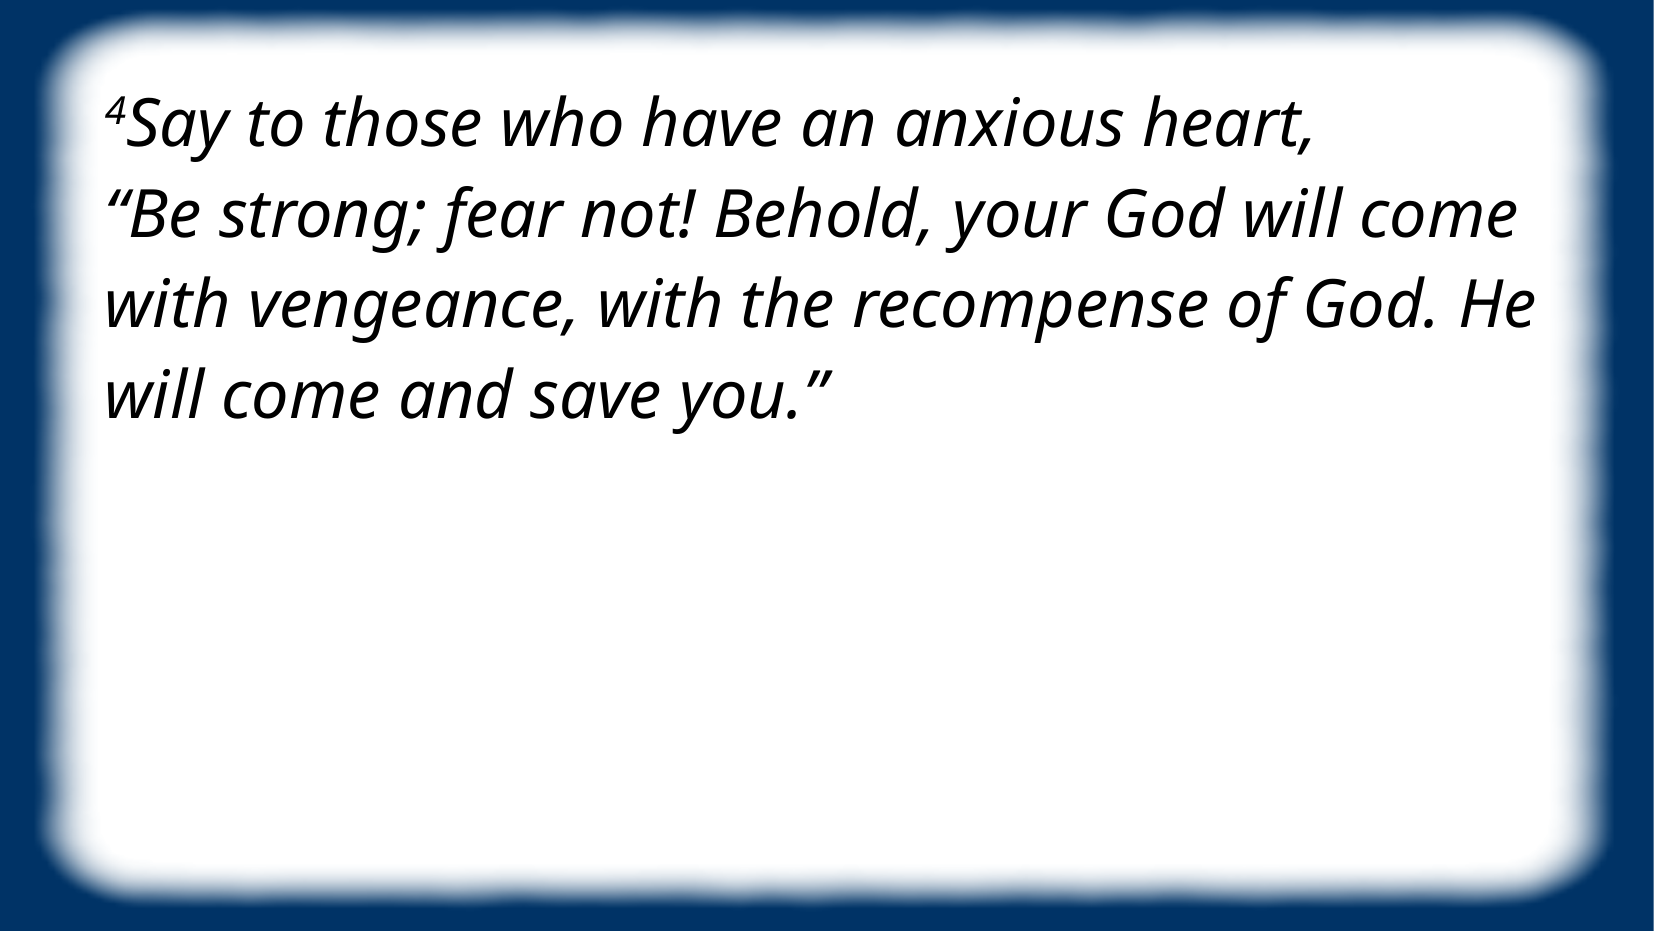

4Say to those who have an anxious heart,
“Be strong; fear not! Behold, your God will come with vengeance, with the recompense of God. He will come and save you.”